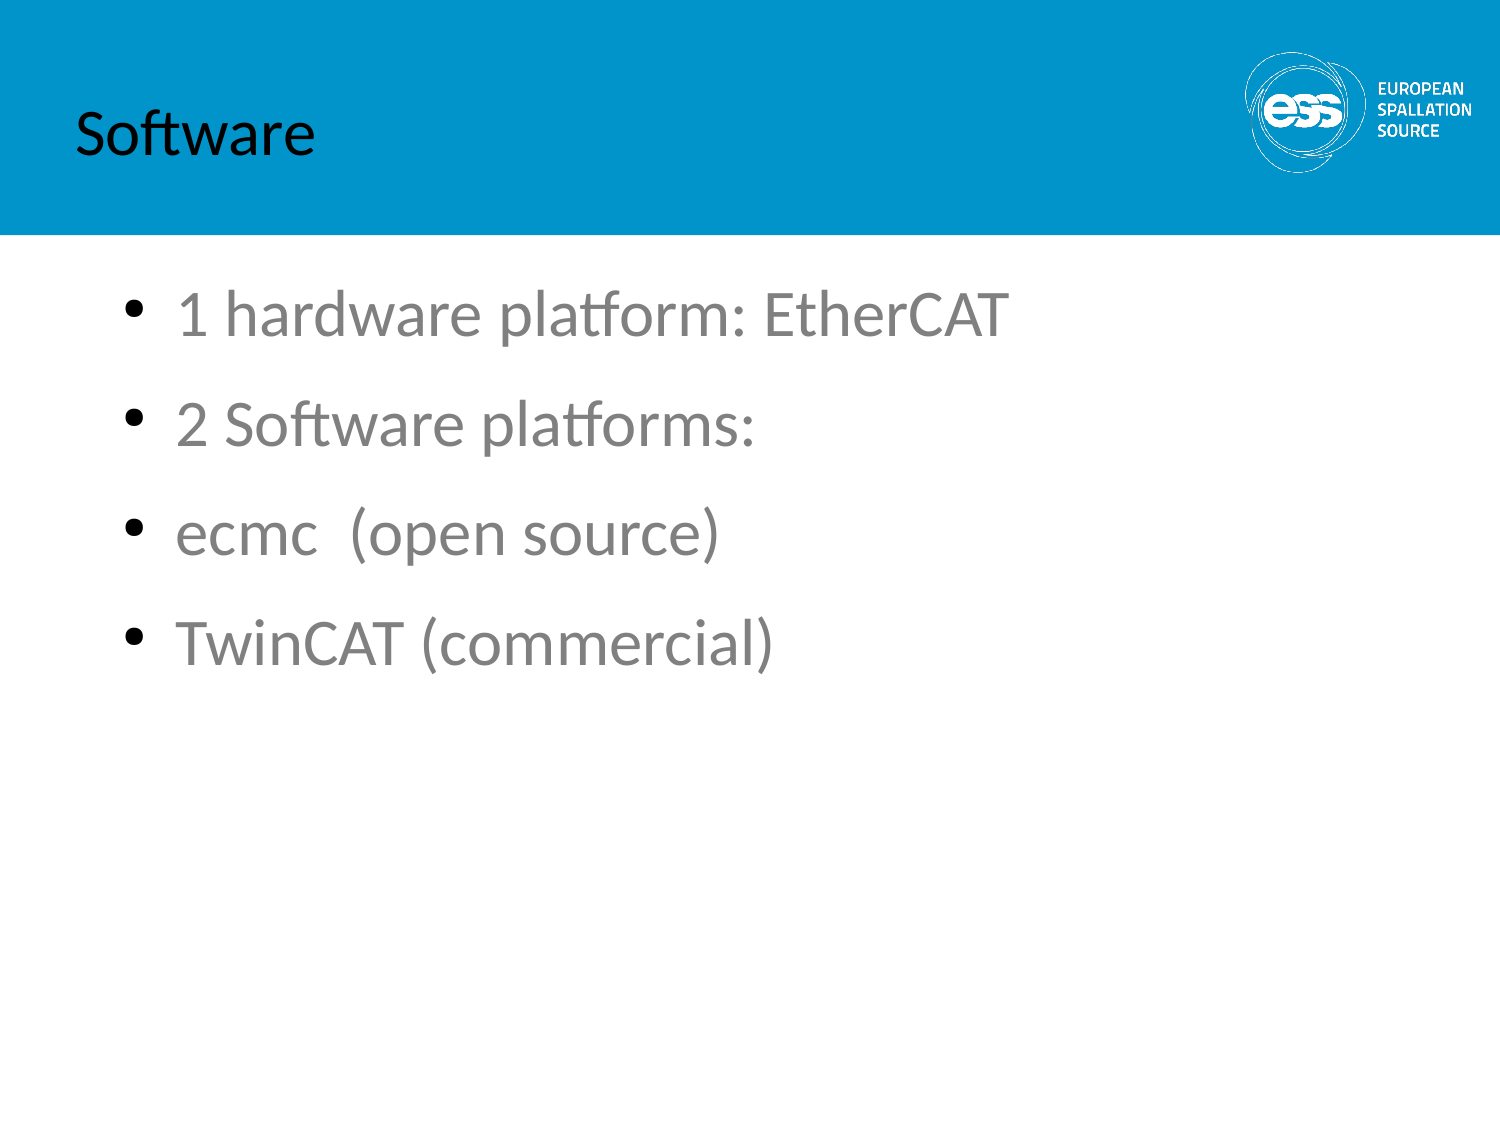

# Software
1 hardware platform: EtherCAT
2 Software platforms:
ecmc (open source)
TwinCAT (commercial)